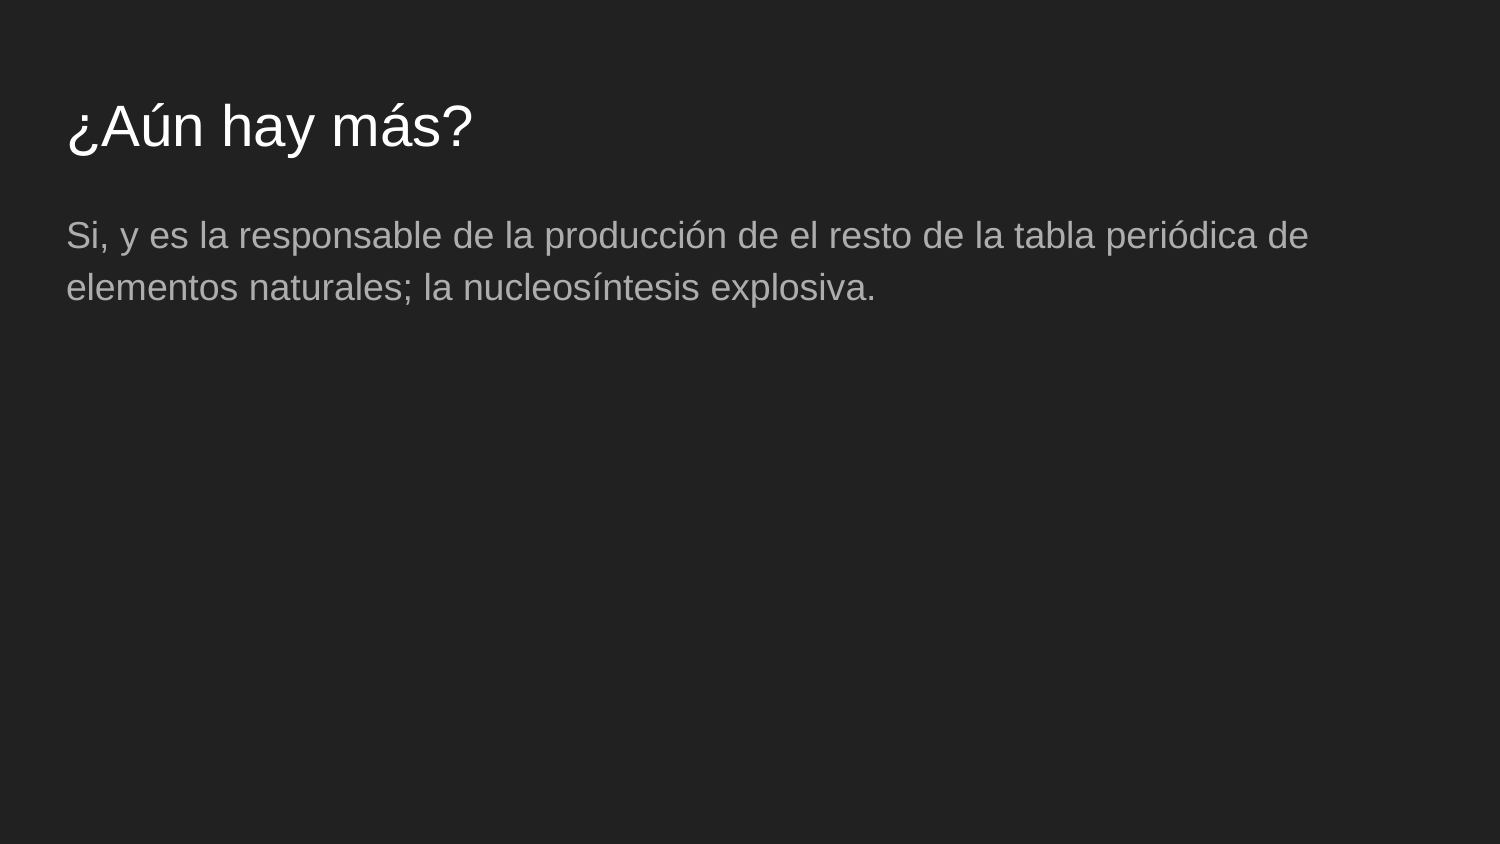

# ¿Aún hay más?
Si, y es la responsable de la producción de el resto de la tabla periódica de elementos naturales; la nucleosíntesis explosiva.